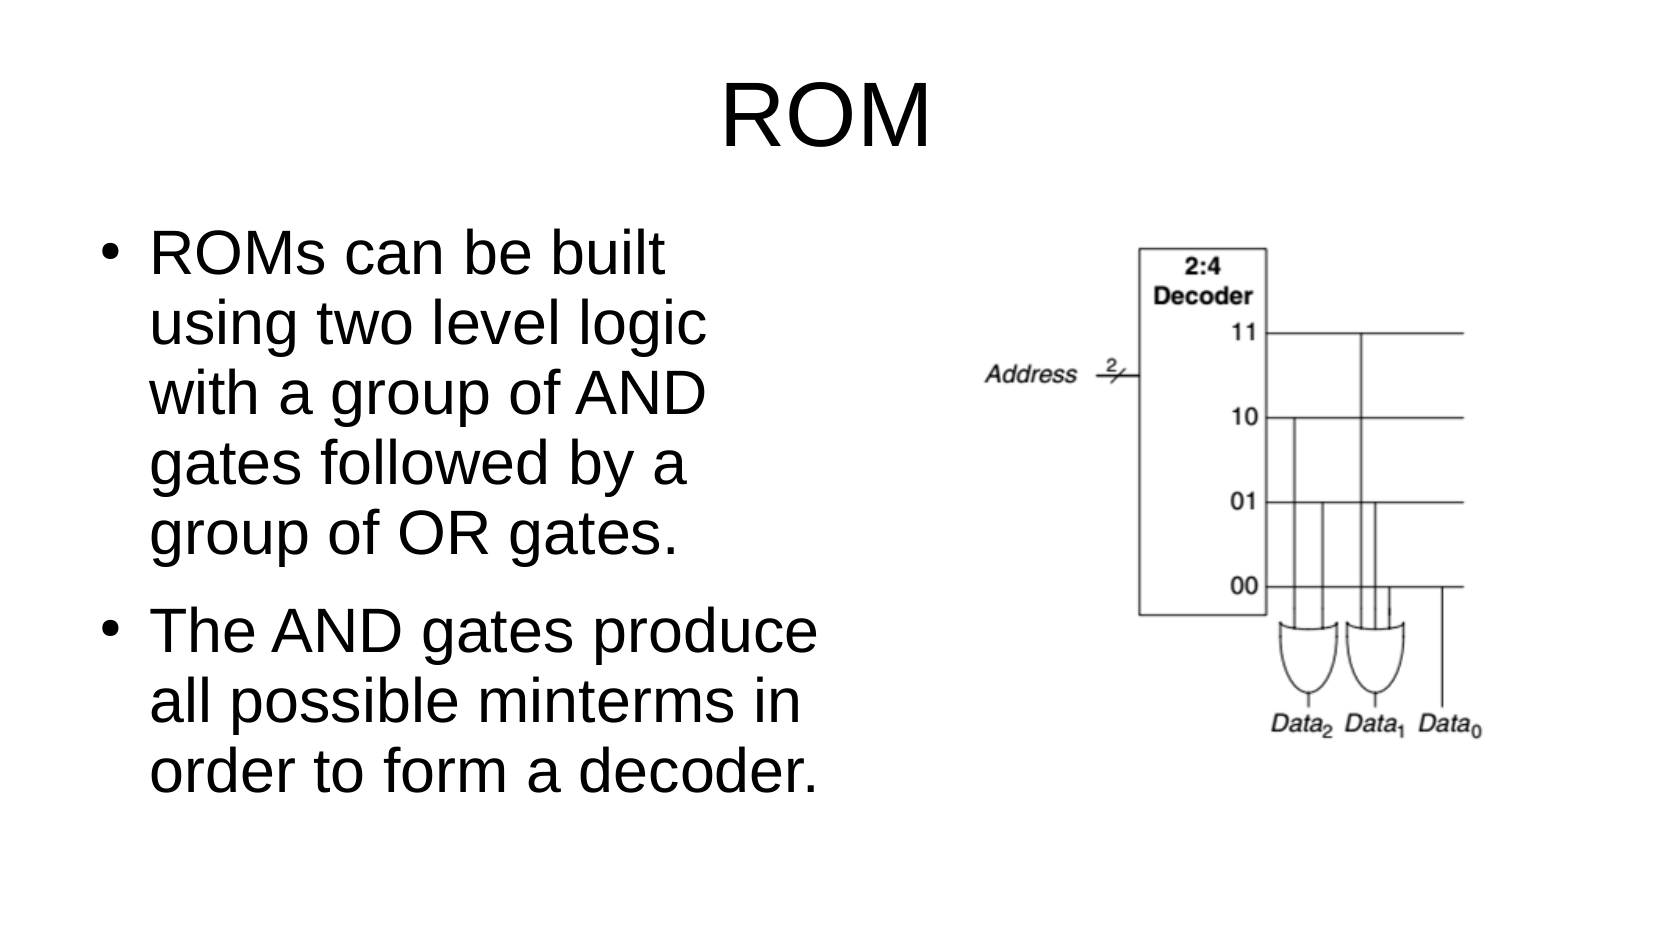

# ROM
ROMs can be built using two level logic with a group of AND gates followed by a group of OR gates.
The AND gates produce all possible minterms in order to form a decoder.